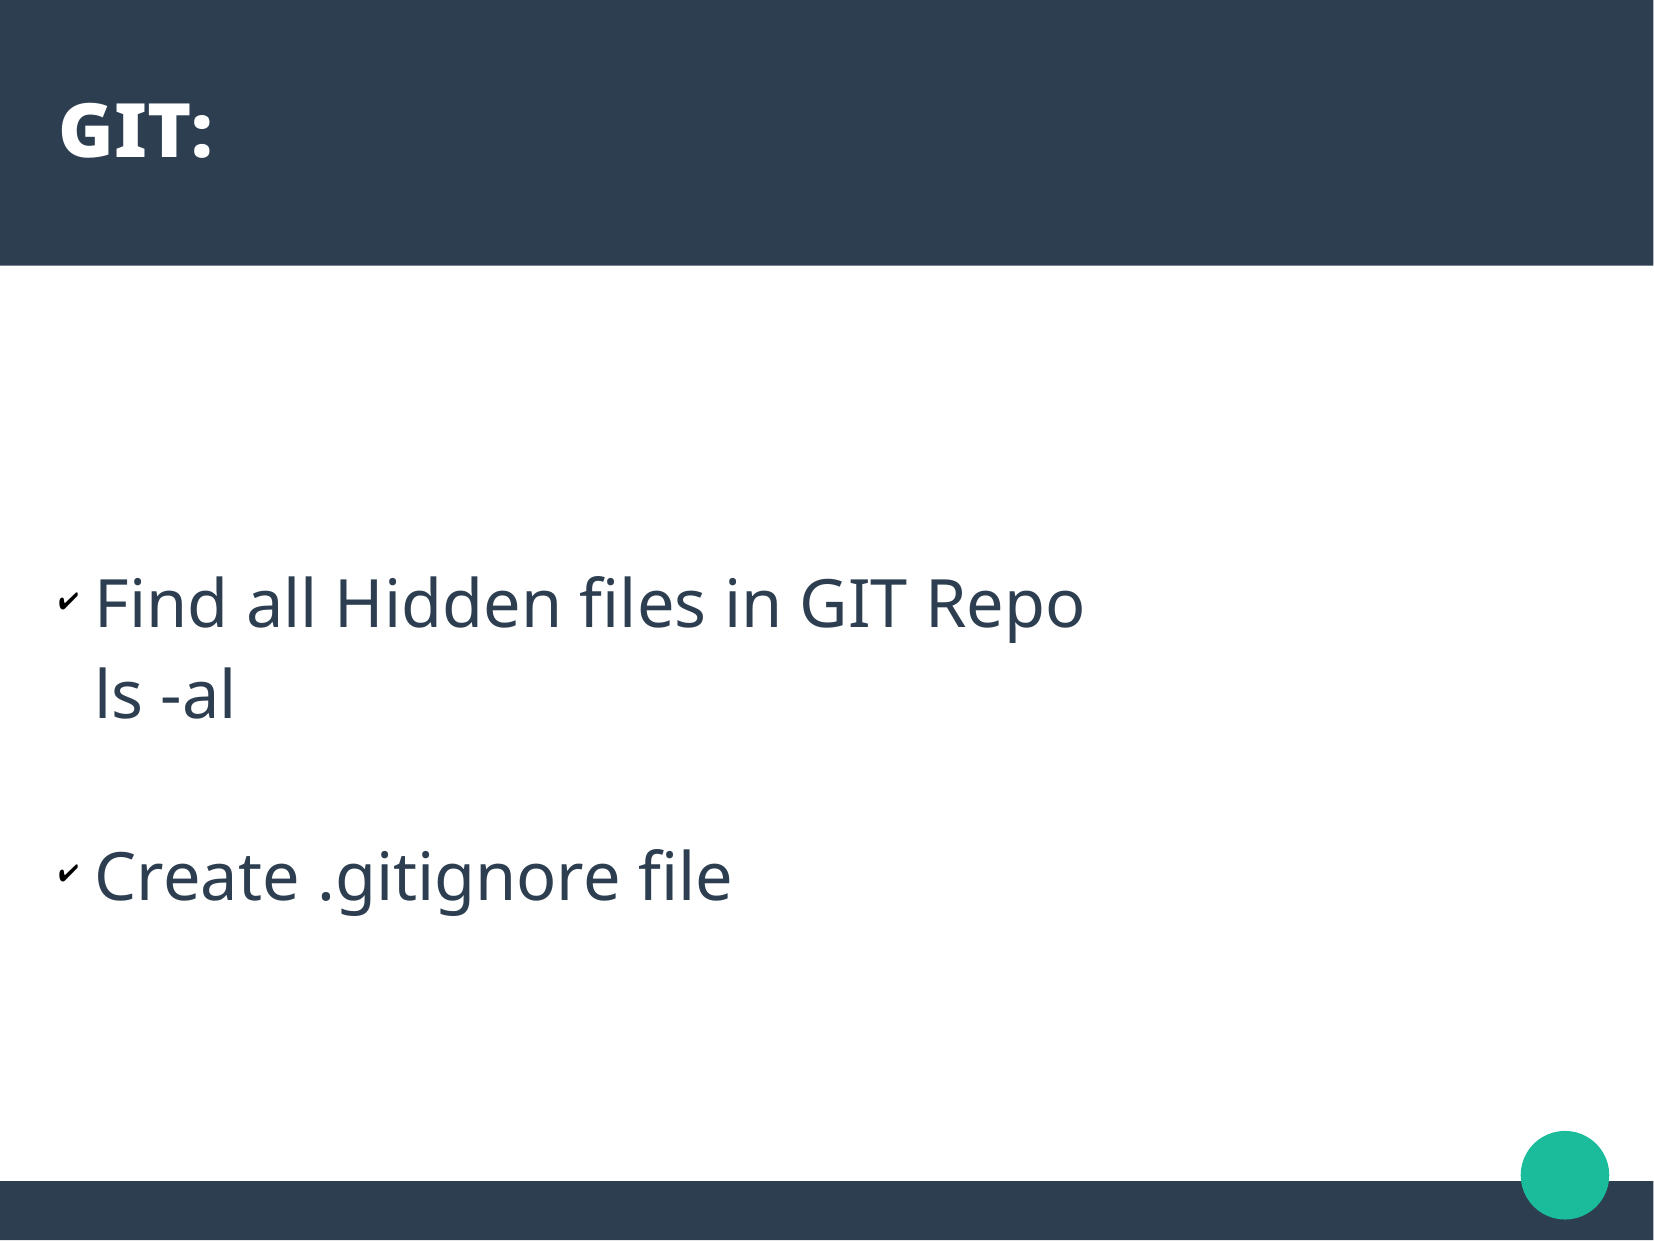

# GIT:
Find all Hidden files in GIT Repo
ls -al
Create .gitignore file